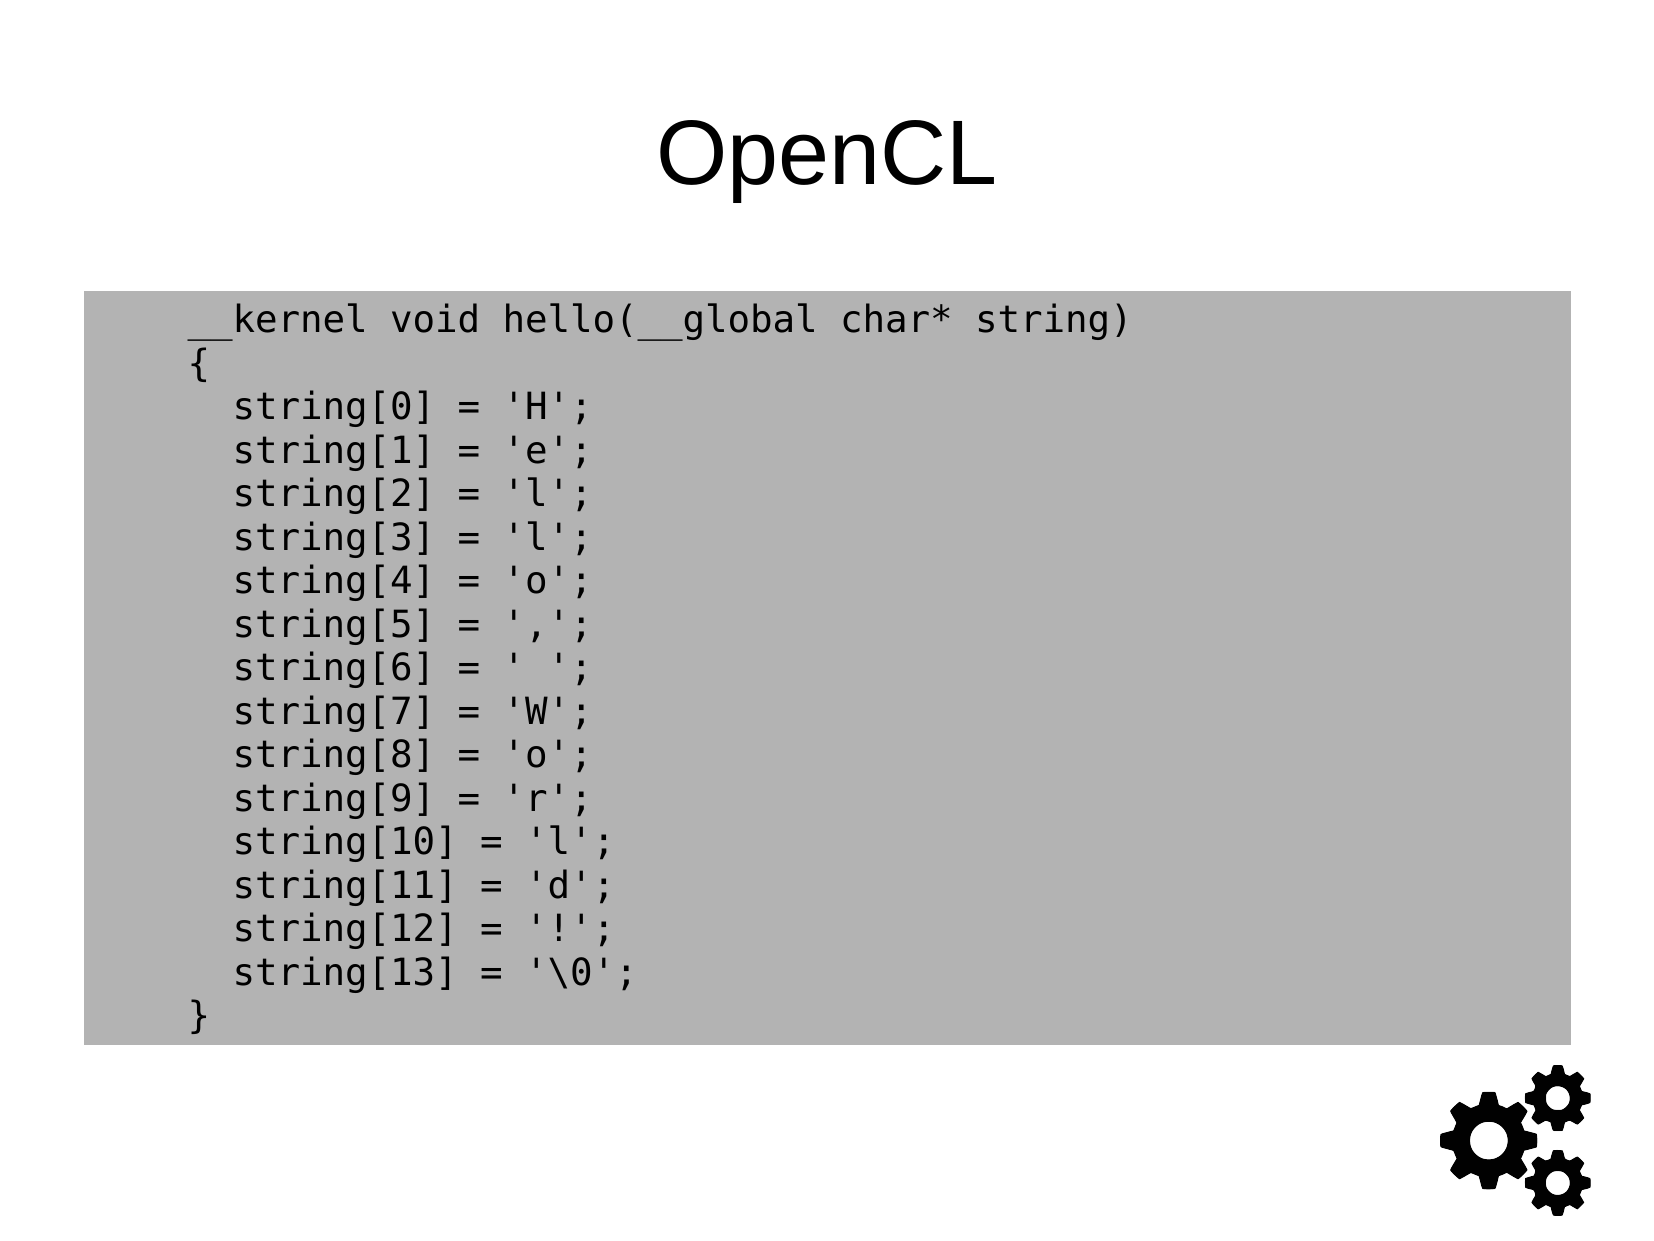

# OpenCL
| \_\_kernel void hello(\_\_global char\* string) { string[0] = 'H'; string[1] = 'e'; string[2] = 'l'; string[3] = 'l'; string[4] = 'o'; string[5] = ','; string[6] = ' '; string[7] = 'W'; string[8] = 'o'; string[9] = 'r'; string[10] = 'l'; string[11] = 'd'; string[12] = '!'; string[13] = '\0'; } |
| --- |